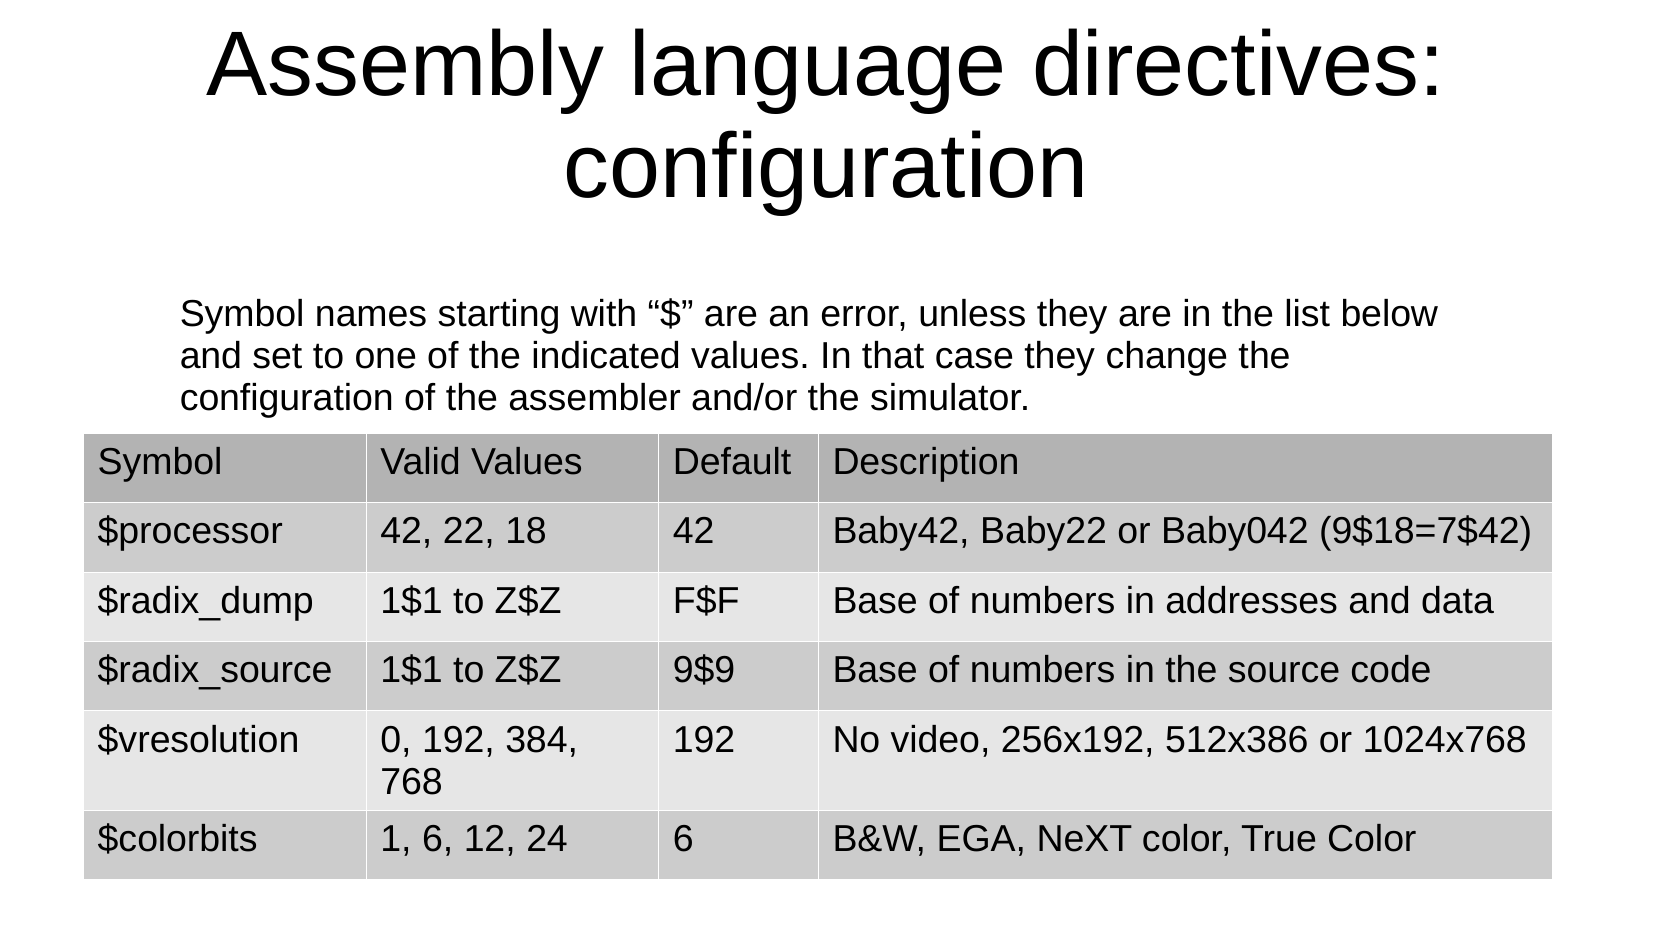

# Assembly language directives: configuration
Symbol names starting with “$” are an error, unless they are in the list below and set to one of the indicated values. In that case they change the configuration of the assembler and/or the simulator.
| Symbol | Valid Values | Default | Description |
| --- | --- | --- | --- |
| $processor | 42, 22, 18 | 42 | Baby42, Baby22 or Baby042 (9$18=7$42) |
| $radix\_dump | 1$1 to Z$Z | F$F | Base of numbers in addresses and data |
| $radix\_source | 1$1 to Z$Z | 9$9 | Base of numbers in the source code |
| $vresolution | 0, 192, 384, 768 | 192 | No video, 256x192, 512x386 or 1024x768 |
| $colorbits | 1, 6, 12, 24 | 6 | B&W, EGA, NeXT color, True Color |